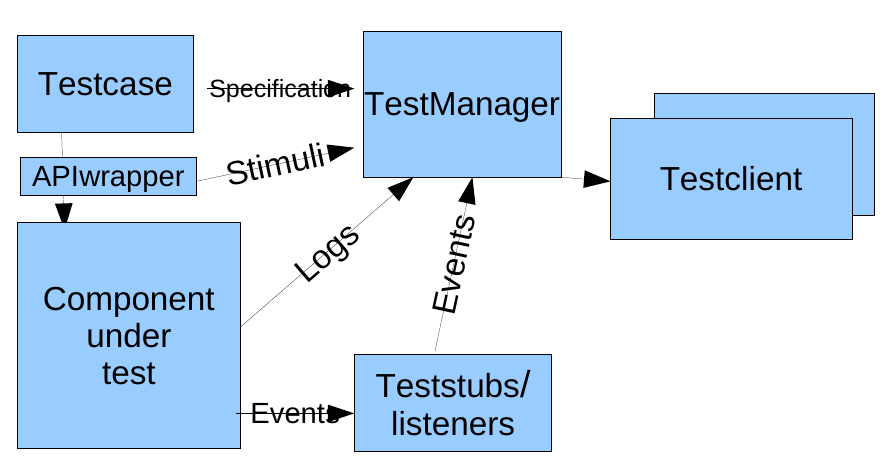

TestManager
Testcase
Specification
Testclient
Stimuli
APIwrapper
Logs
Events
Component
under
test
Teststubs/
listeners
Events